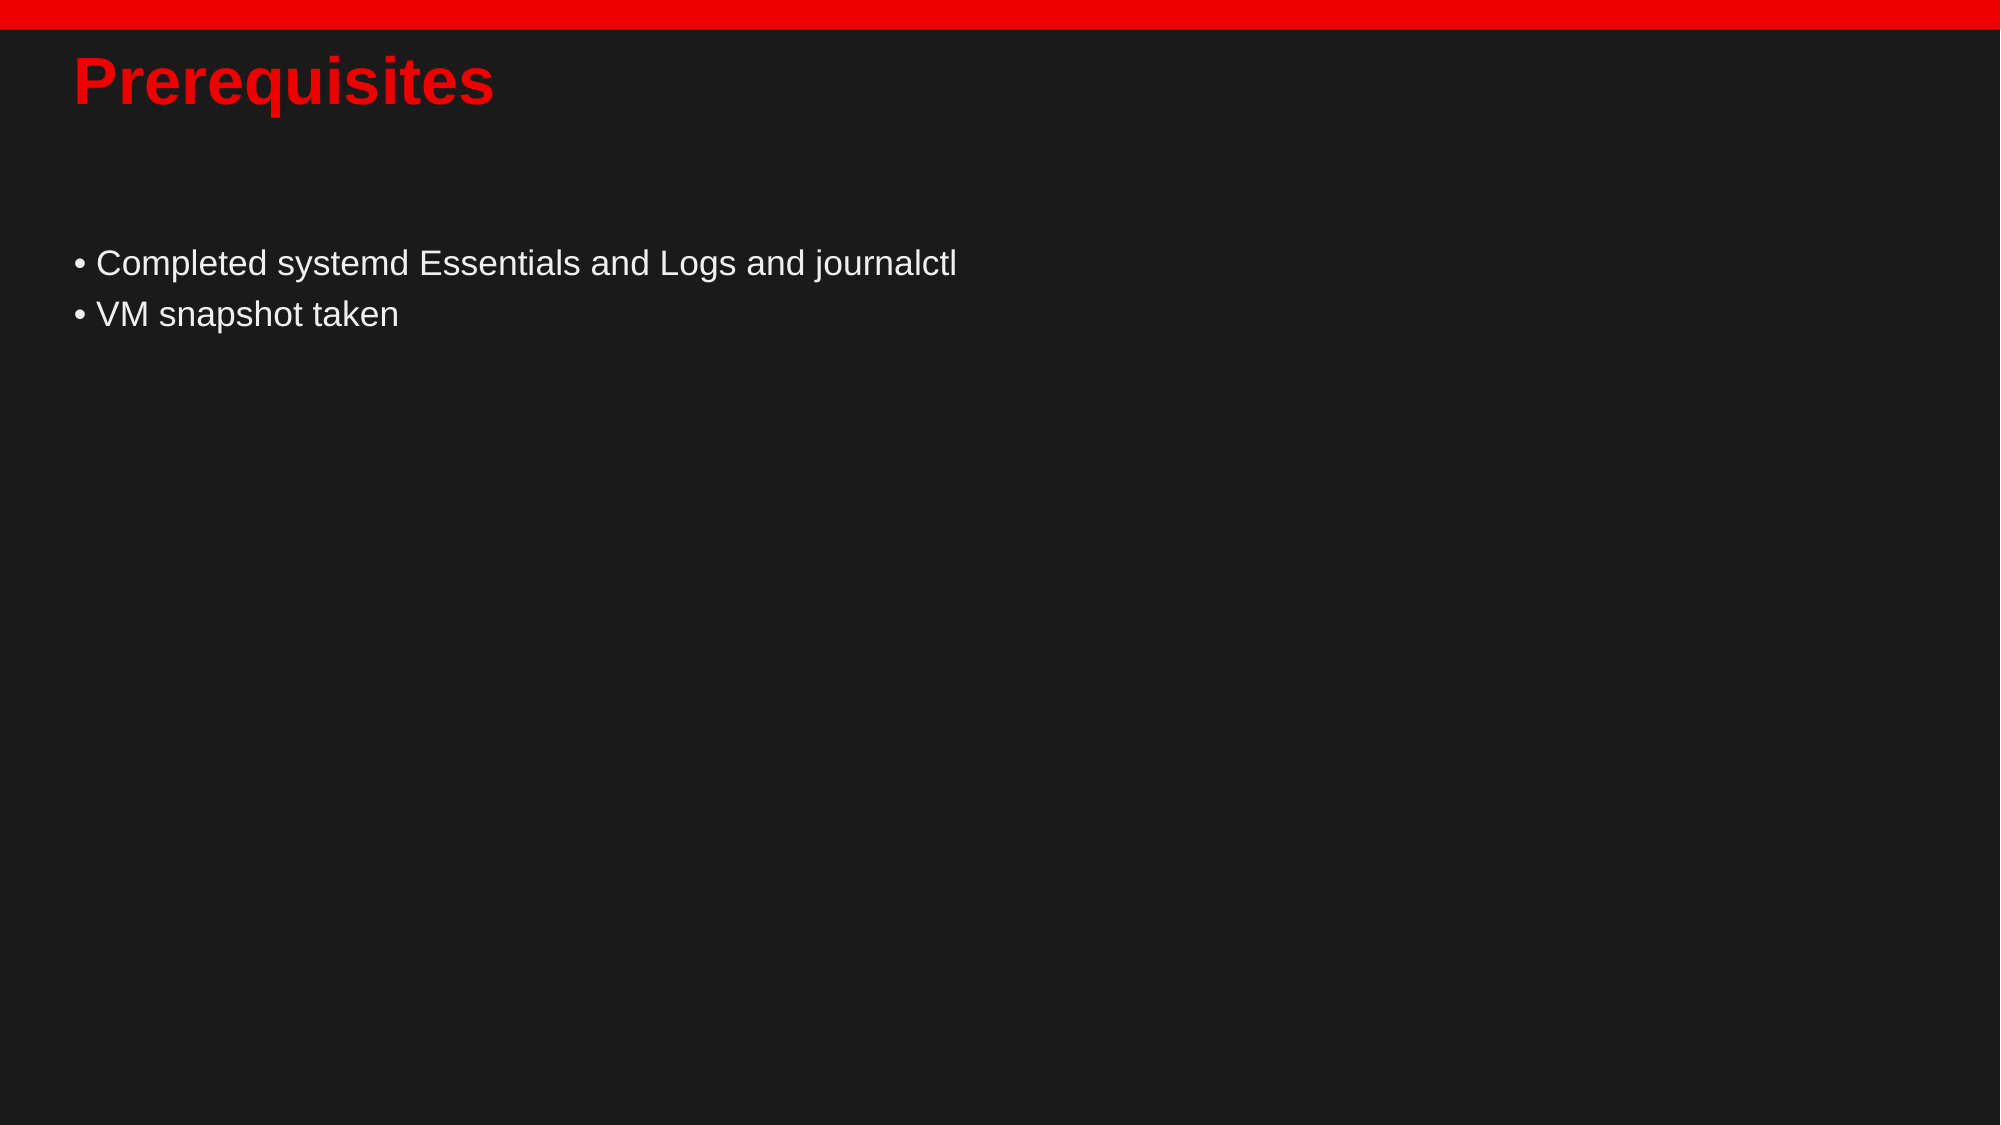

Prerequisites
• Completed systemd Essentials and Logs and journalctl
• VM snapshot taken